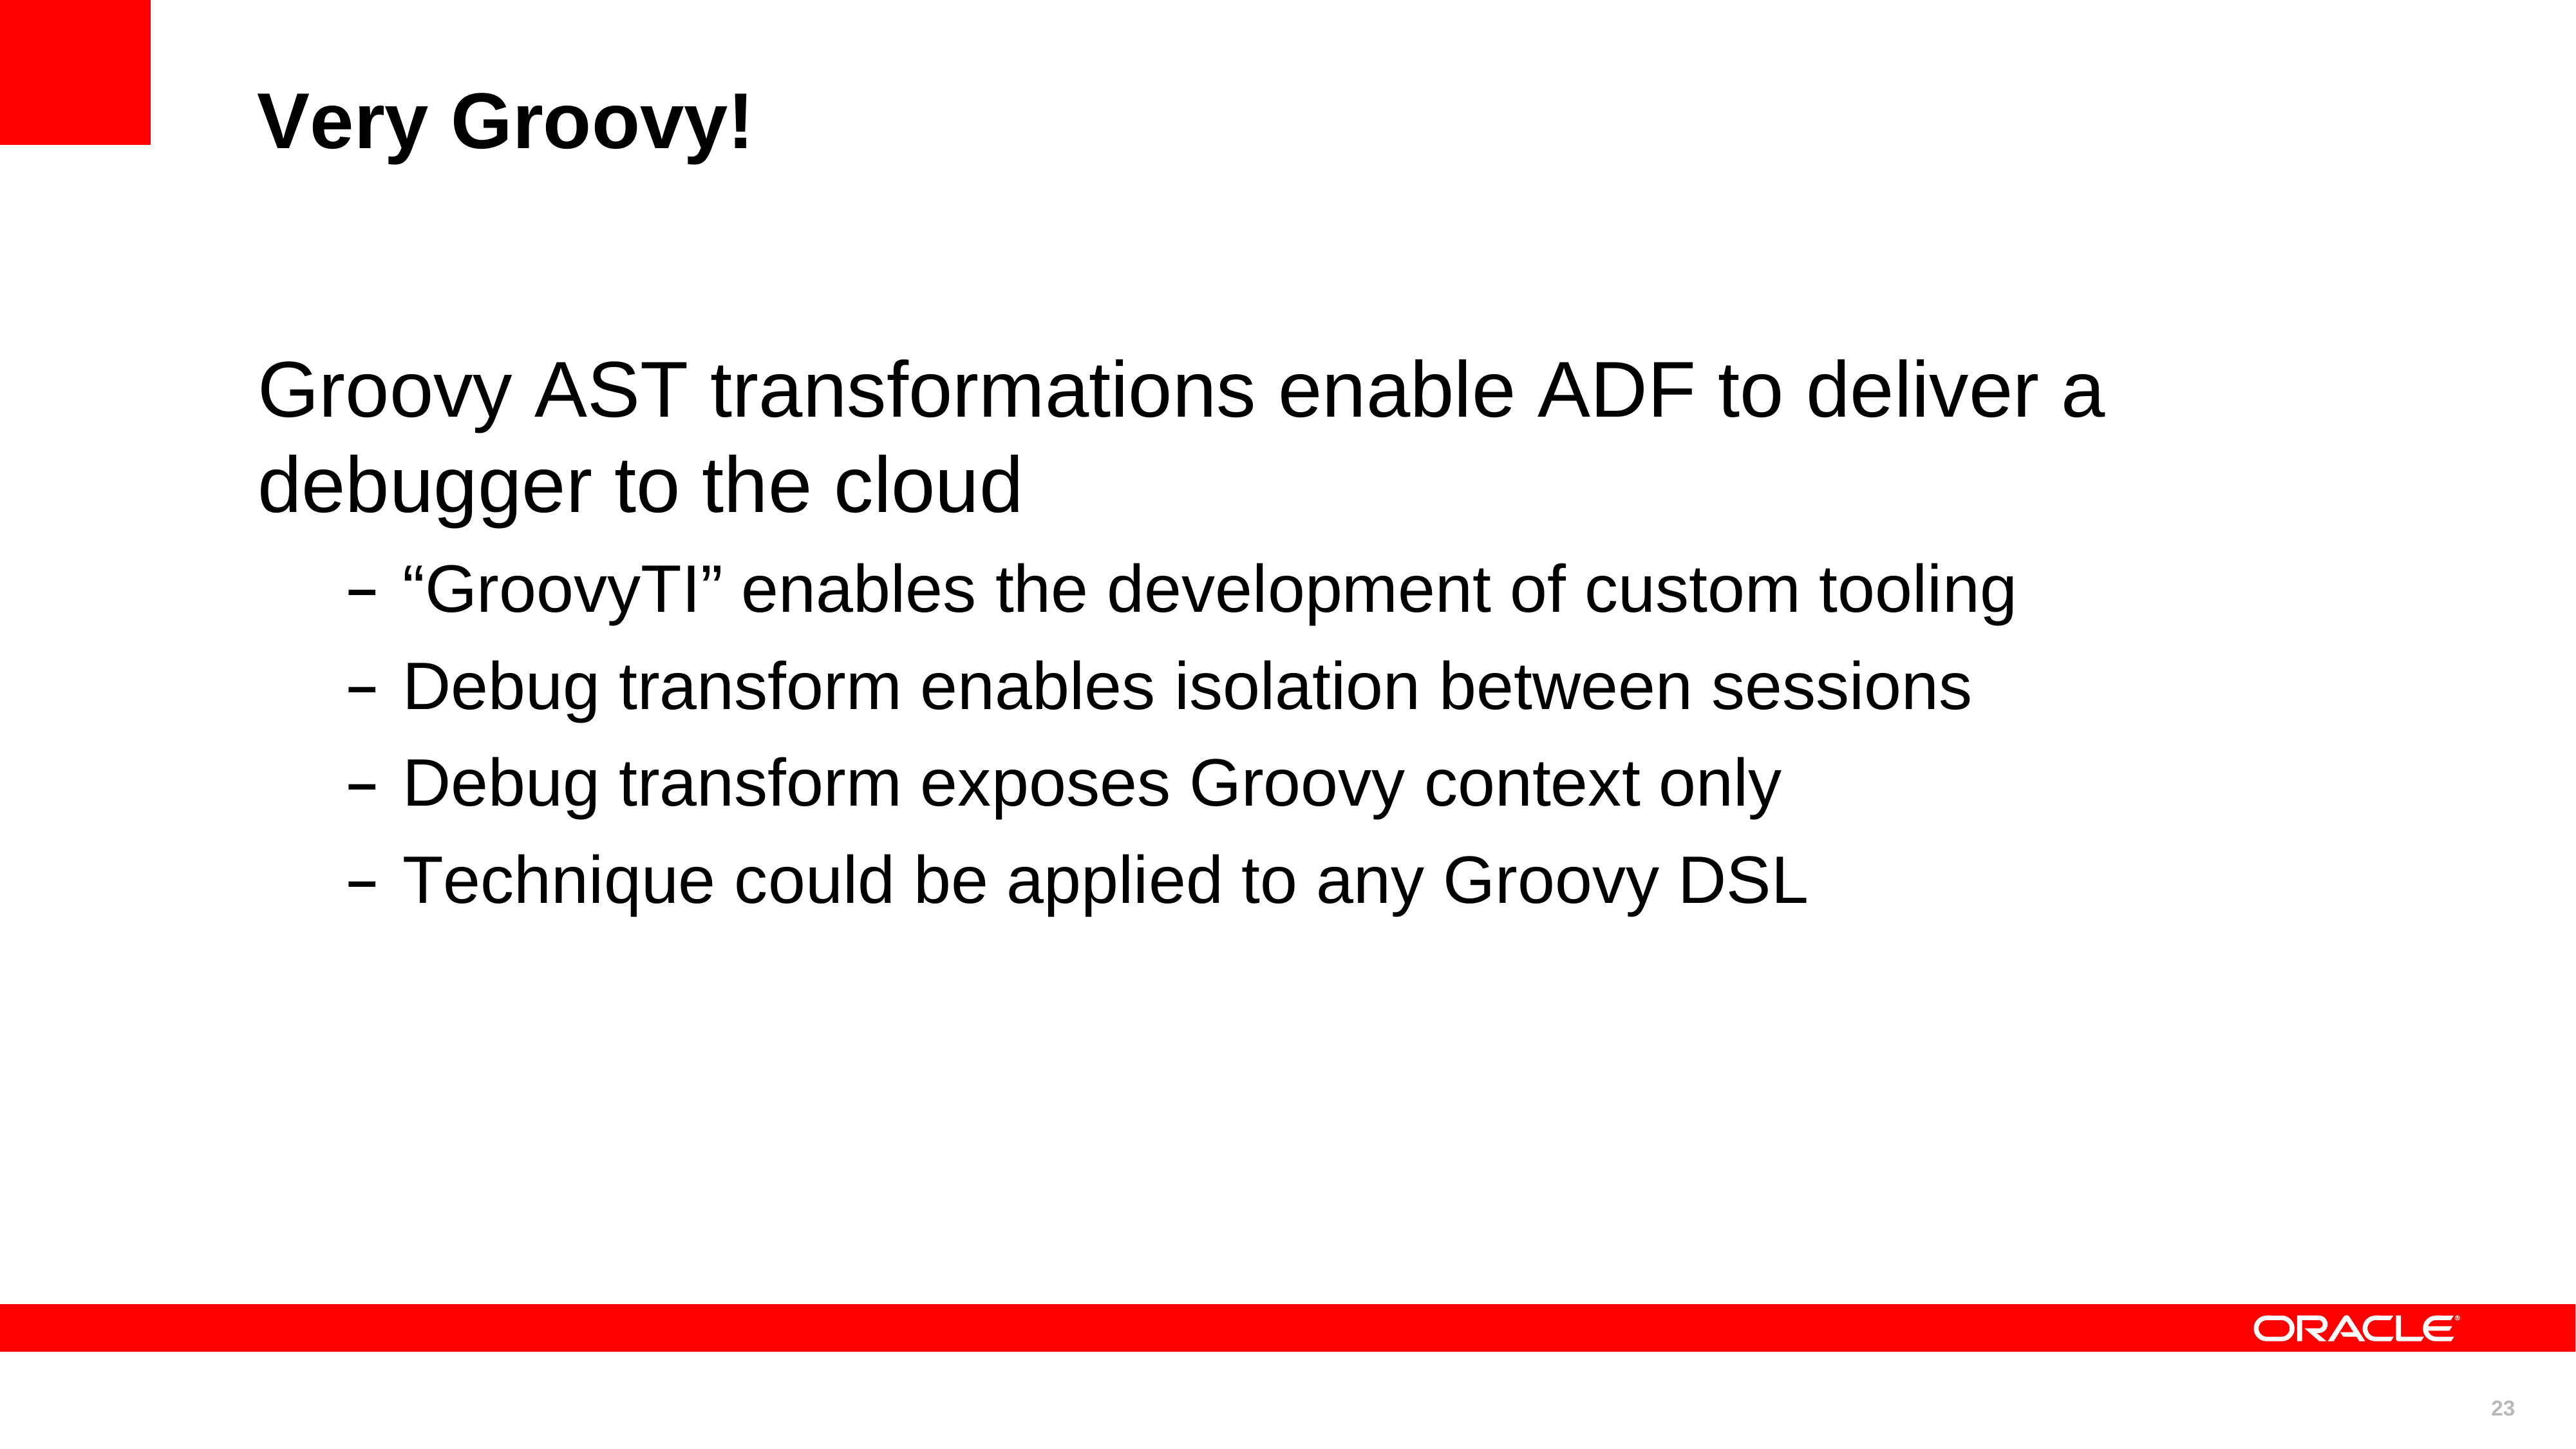

# Very Groovy!
Groovy AST transformations enable ADF to deliver a debugger to the cloud
“GroovyTI” enables the development of custom tooling
Debug transform enables isolation between sessions
Debug transform exposes Groovy context only
Technique could be applied to any Groovy DSL